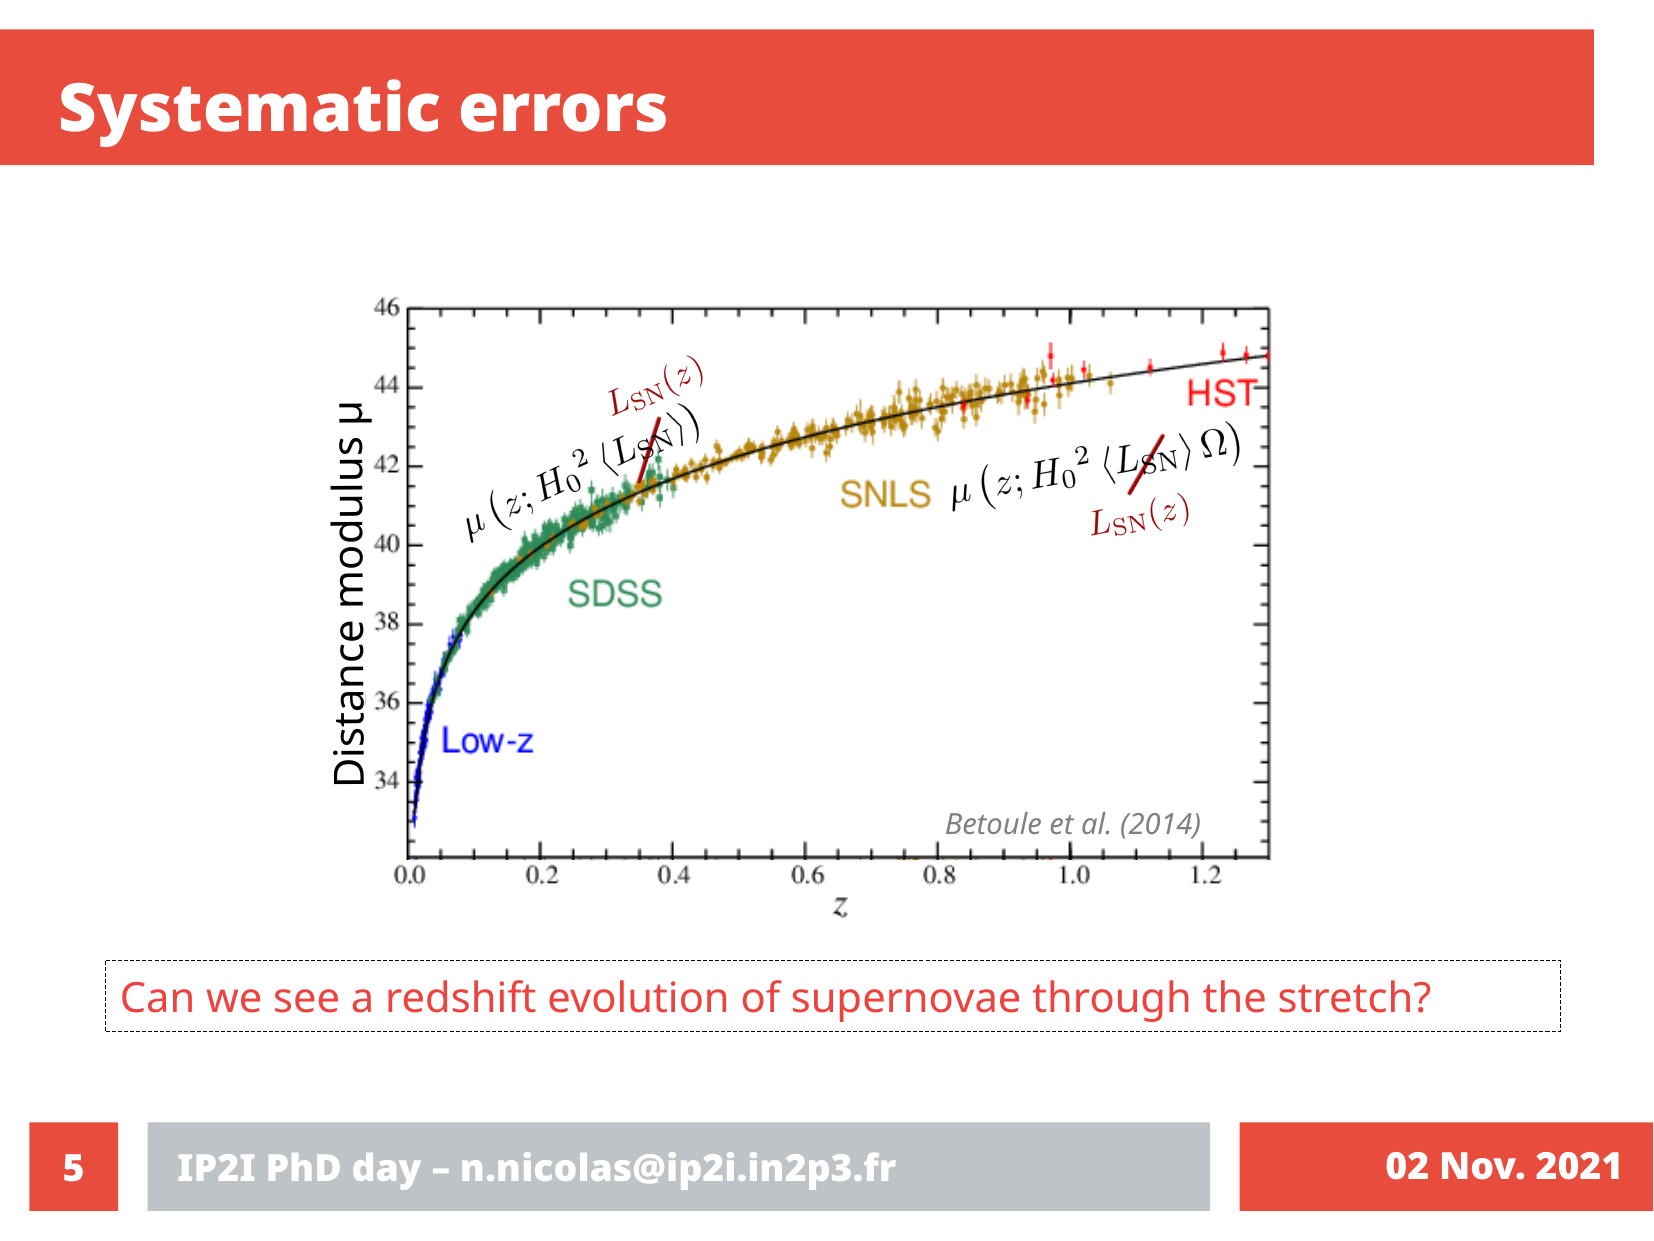

# Systematic errors
Betoule et al. (2014)
Distance modulus µ
Can we see a redshift evolution of supernovae through the stretch?
5
IP2I PhD day – n.nicolas@ip2i.in2p3.fr
02 Nov. 2021